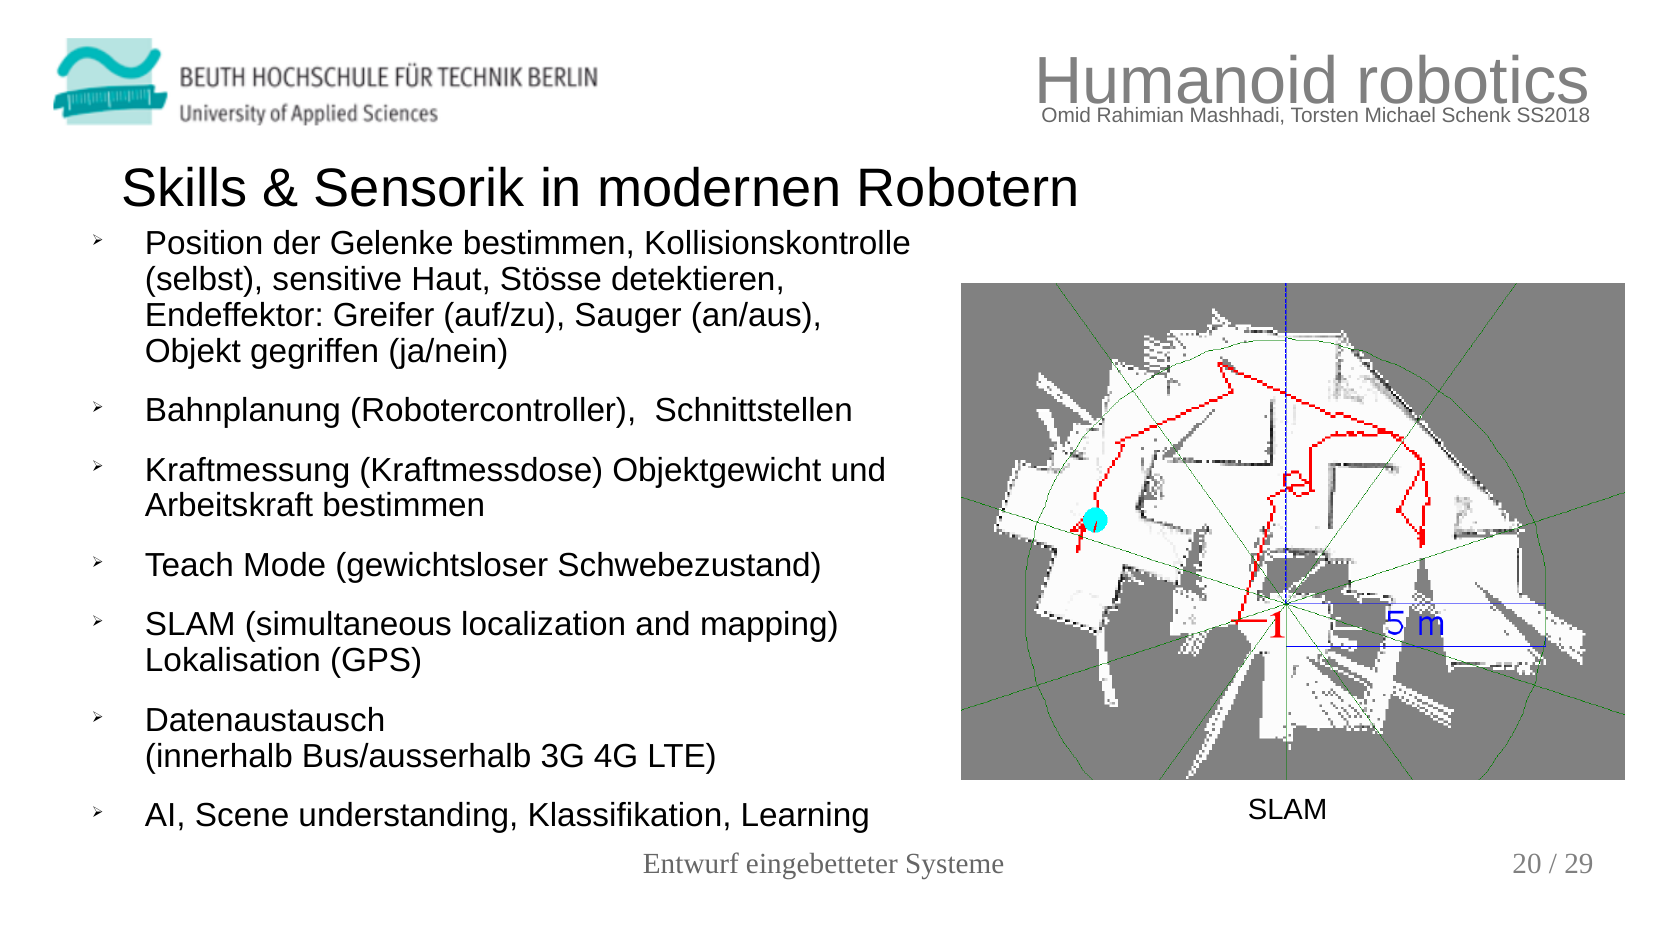

Humanoid robotics
Omid Rahimian Mashhadi, Torsten Michael Schenk SS2018
# Skills & Sensorik in modernen Robotern
Position der Gelenke bestimmen, Kollisionskontrolle (selbst), sensitive Haut, Stösse detektieren, Endeffektor: Greifer (auf/zu), Sauger (an/aus), Objekt gegriffen (ja/nein)
Bahnplanung (Robotercontroller), Schnittstellen
Kraftmessung (Kraftmessdose) Objektgewicht und Arbeitskraft bestimmen
Teach Mode (gewichtsloser Schwebezustand)
SLAM (simultaneous localization and mapping) Lokalisation (GPS)
Datenaustausch (innerhalb Bus/ausserhalb 3G 4G LTE)
AI, Scene understanding, Klassifikation, Learning
SLAM
 / 29
Entwurf eingebetteter Systeme
20